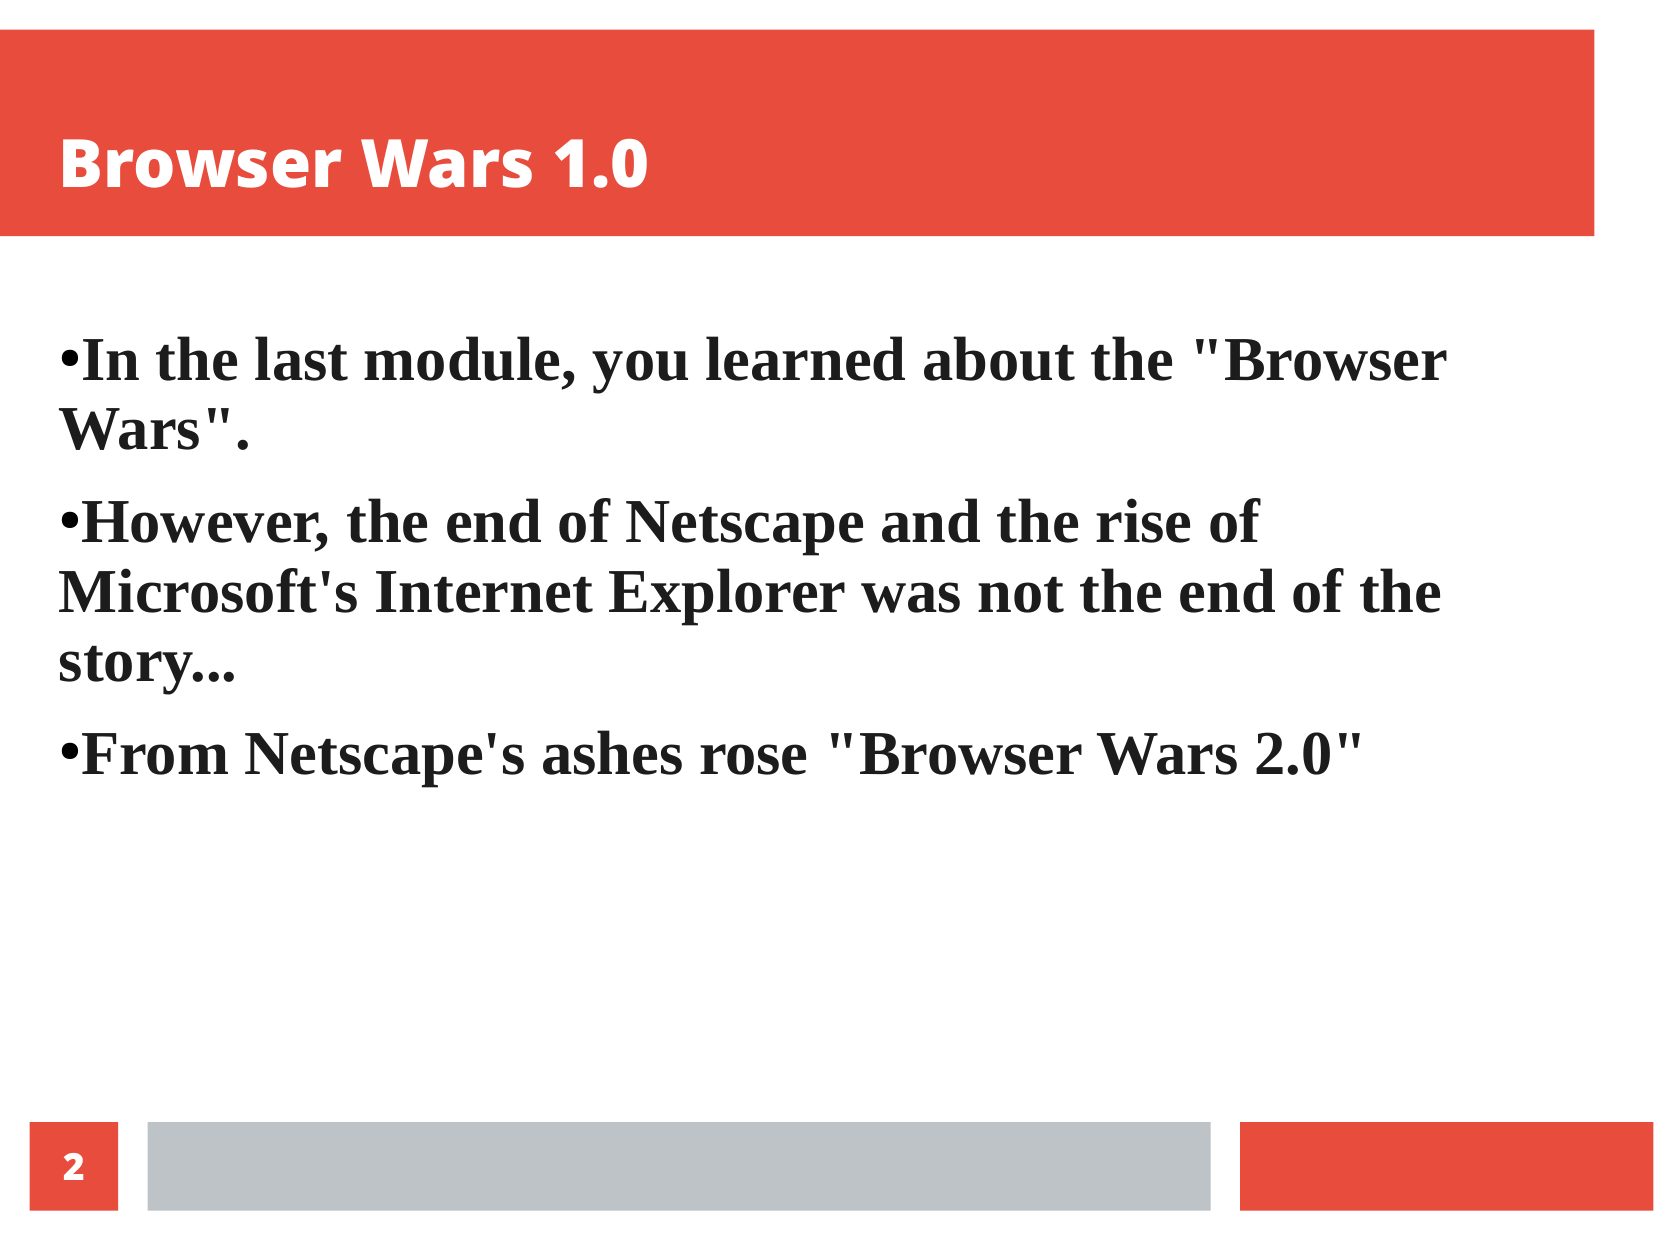

# Browser Wars 1.0
In the last module, you learned about the "Browser Wars".
However, the end of Netscape and the rise of Microsoft's Internet Explorer was not the end of the story...
From Netscape's ashes rose "Browser Wars 2.0"
2